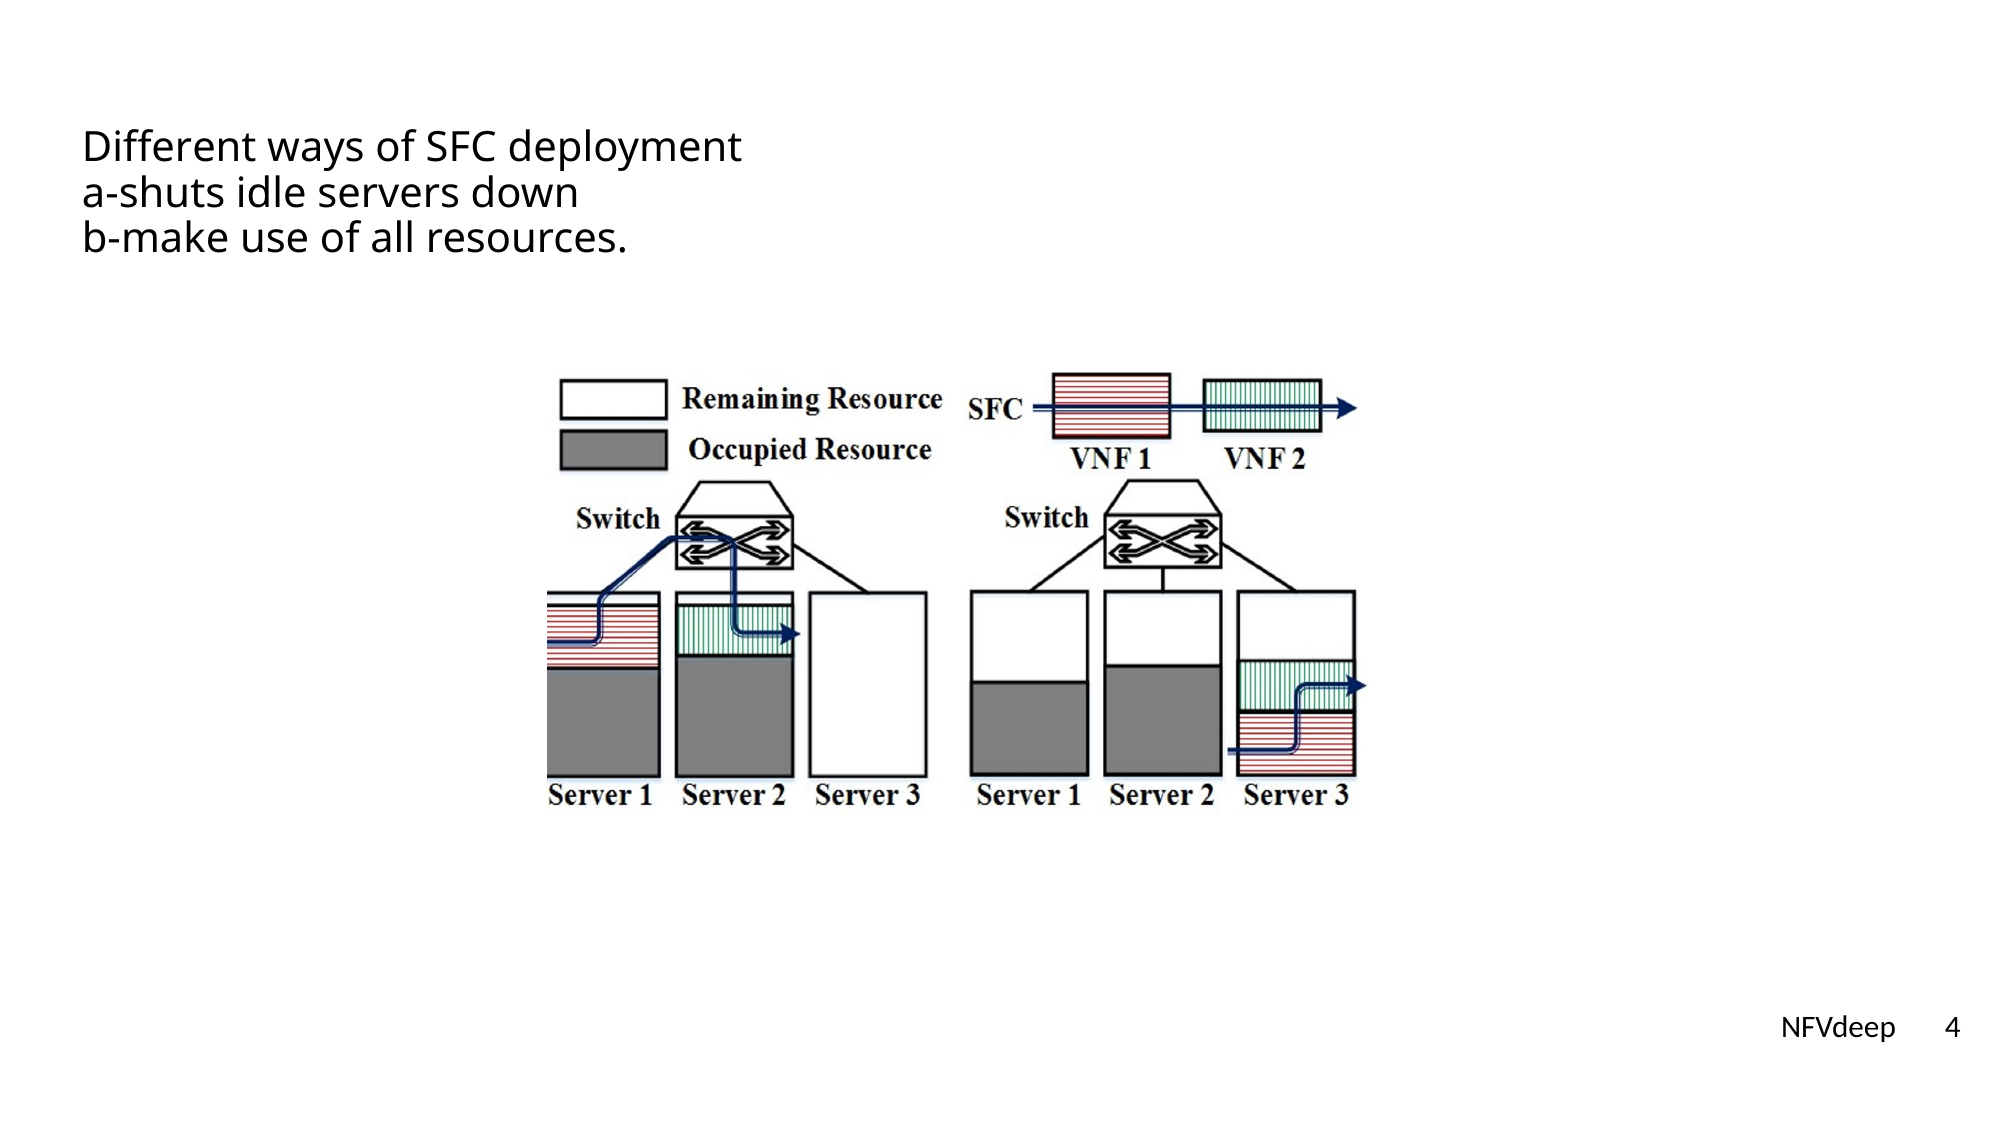

# Different ways of SFC deployment a-shuts idle servers down b-make use of all resources.
 NFVdeep 4